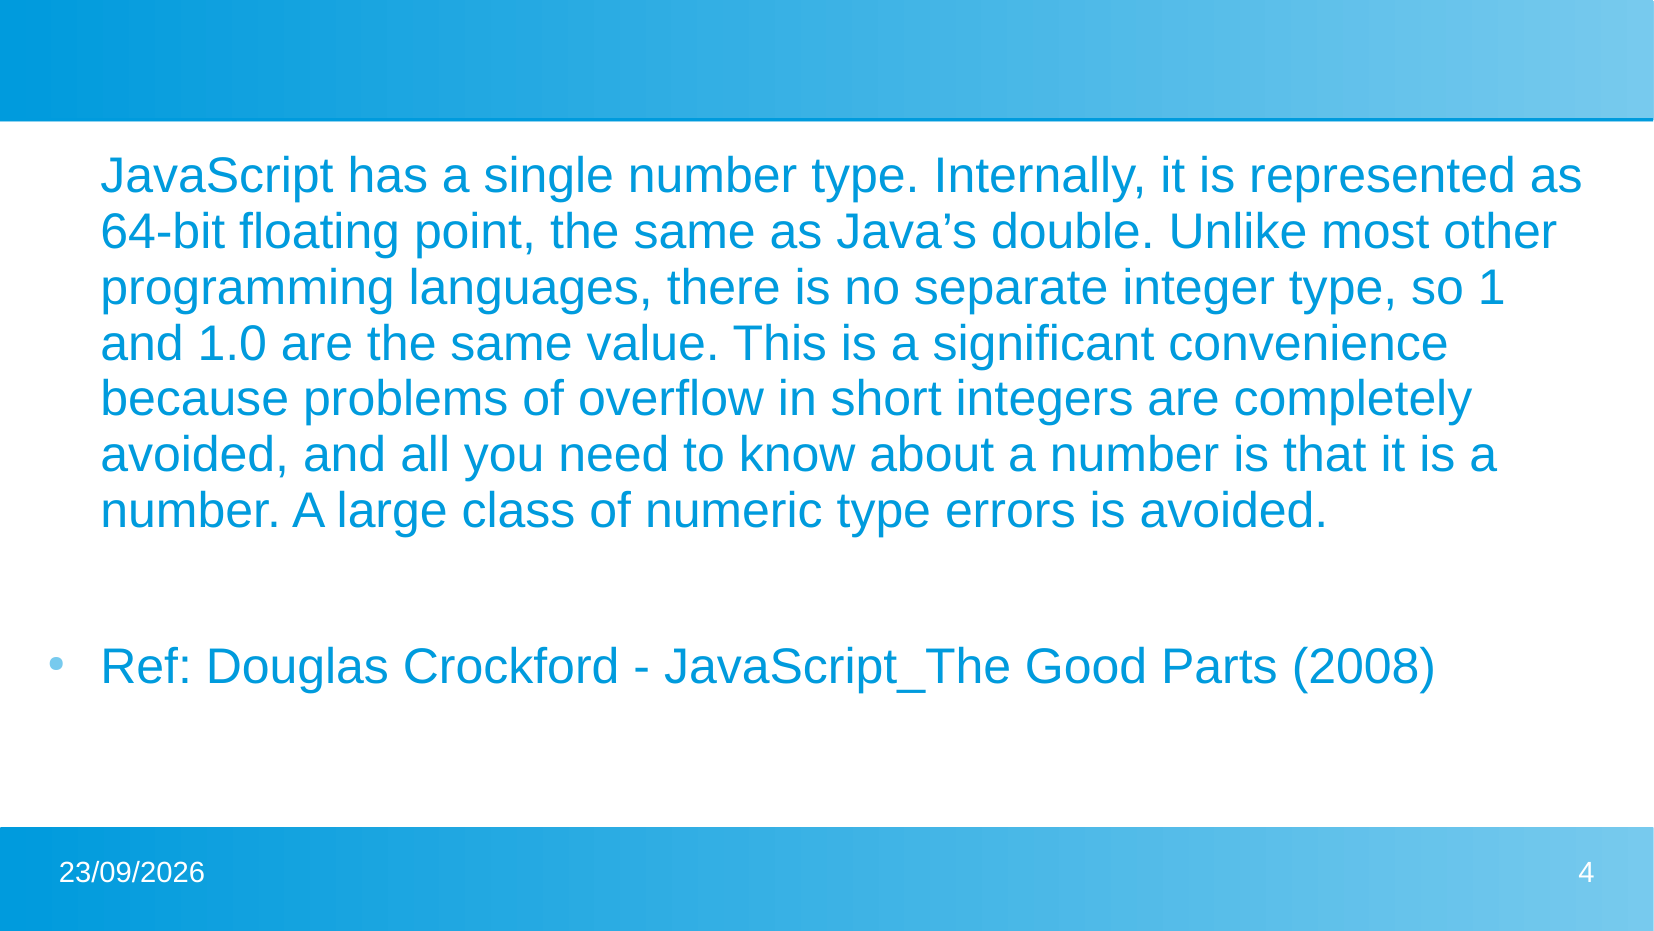

# JavaScript has a single number type. Internally, it is represented as 64-bit floating point, the same as Java’s double. Unlike most other programming languages, there is no separate integer type, so 1 and 1.0 are the same value. This is a significant convenience because problems of overflow in short integers are completely avoided, and all you need to know about a number is that it is a number. A large class of numeric type errors is avoided.
Ref: Douglas Crockford - JavaScript_The Good Parts (2008)
4